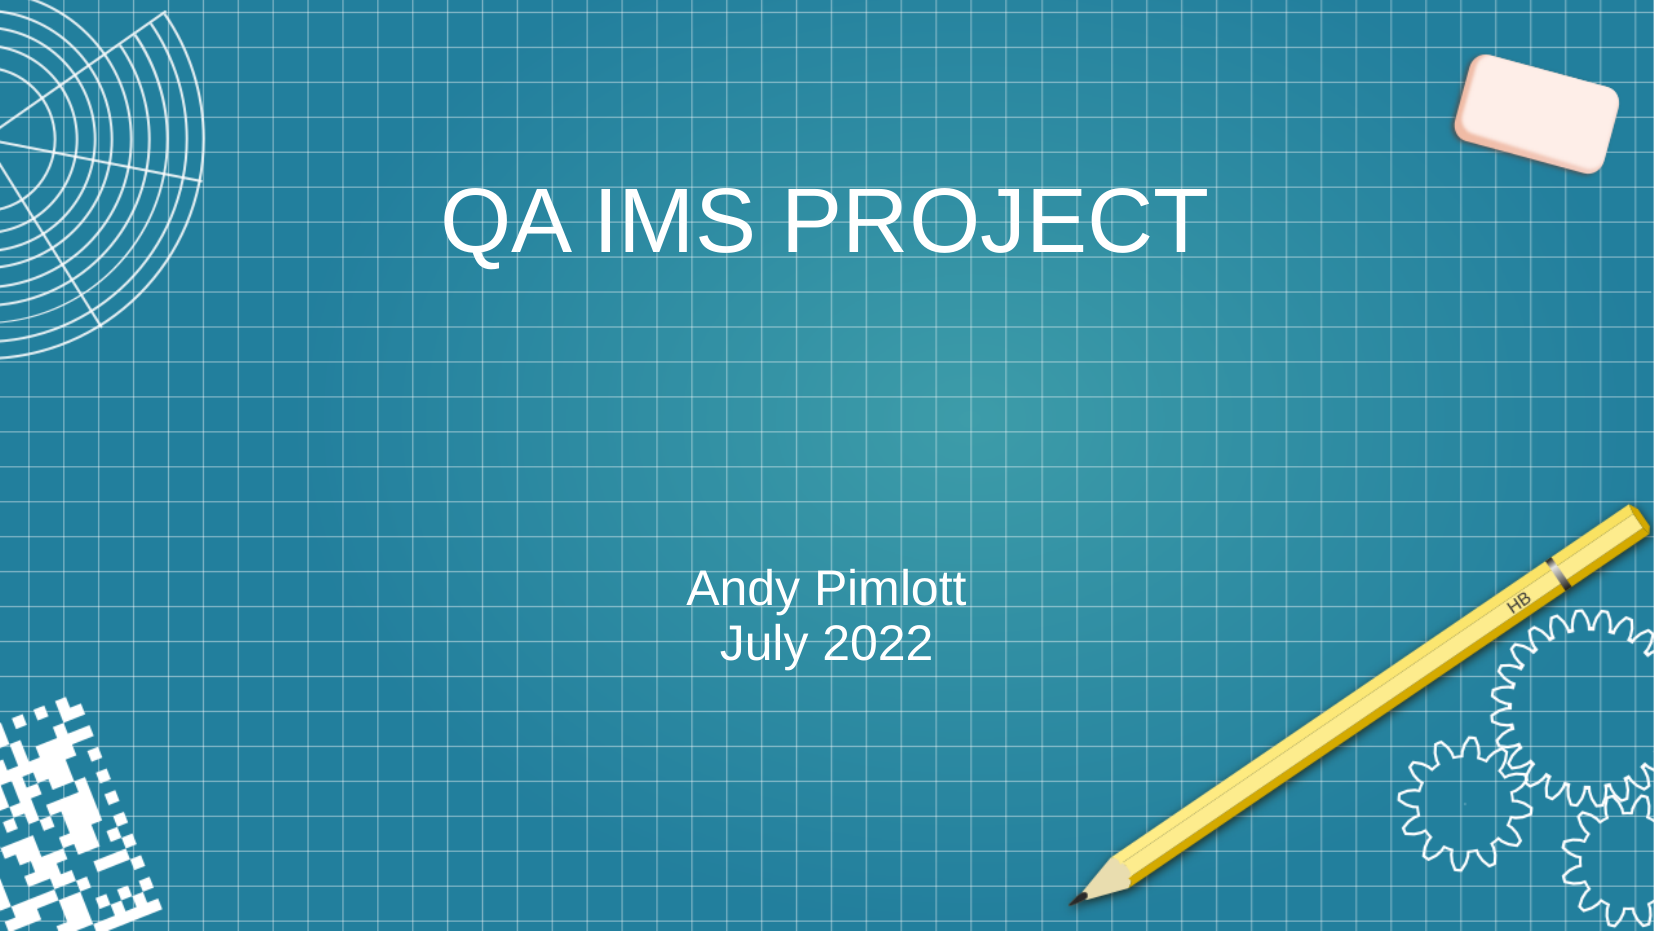

# QA IMS PROJECT
Andy Pimlott
July 2022